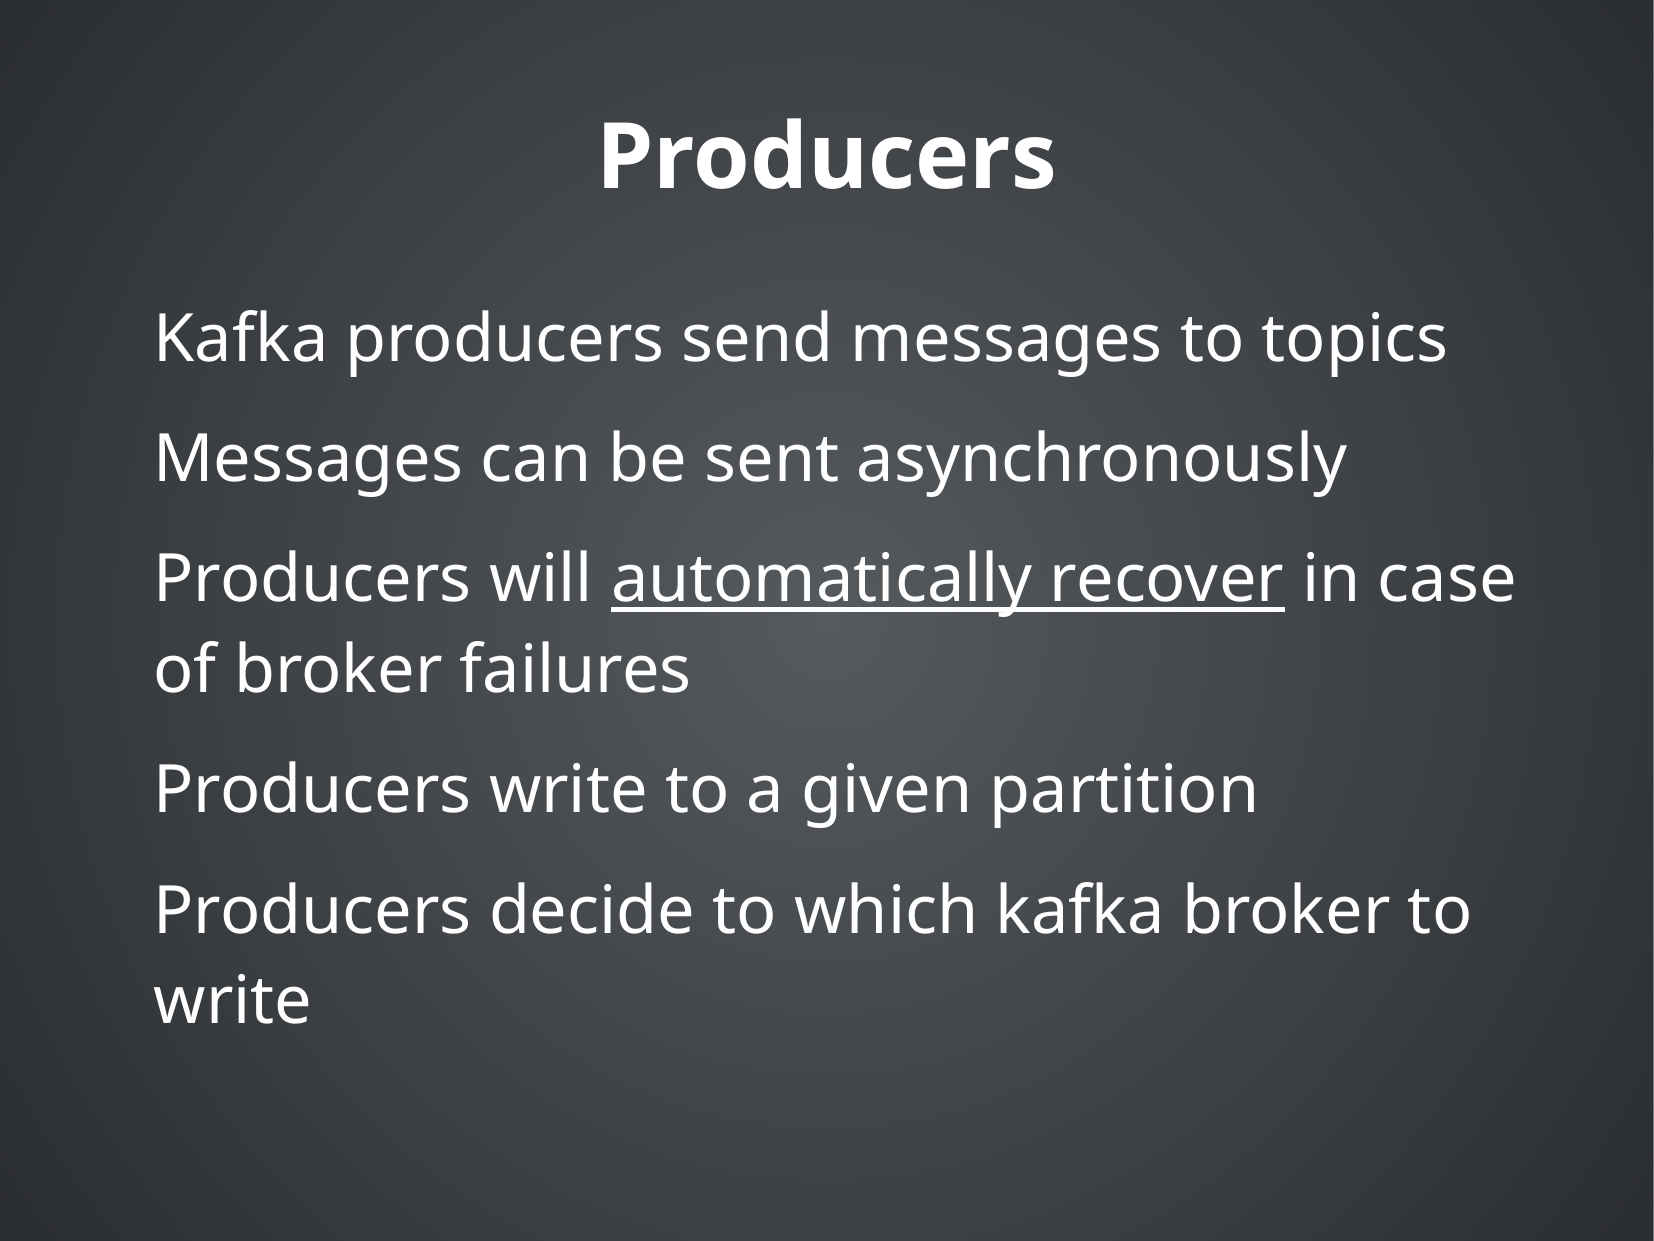

# Producers
Kafka producers send messages to topics
Messages can be sent asynchronously
Producers will automatically recover in case of broker failures
Producers write to a given partition
Producers decide to which kafka broker to write